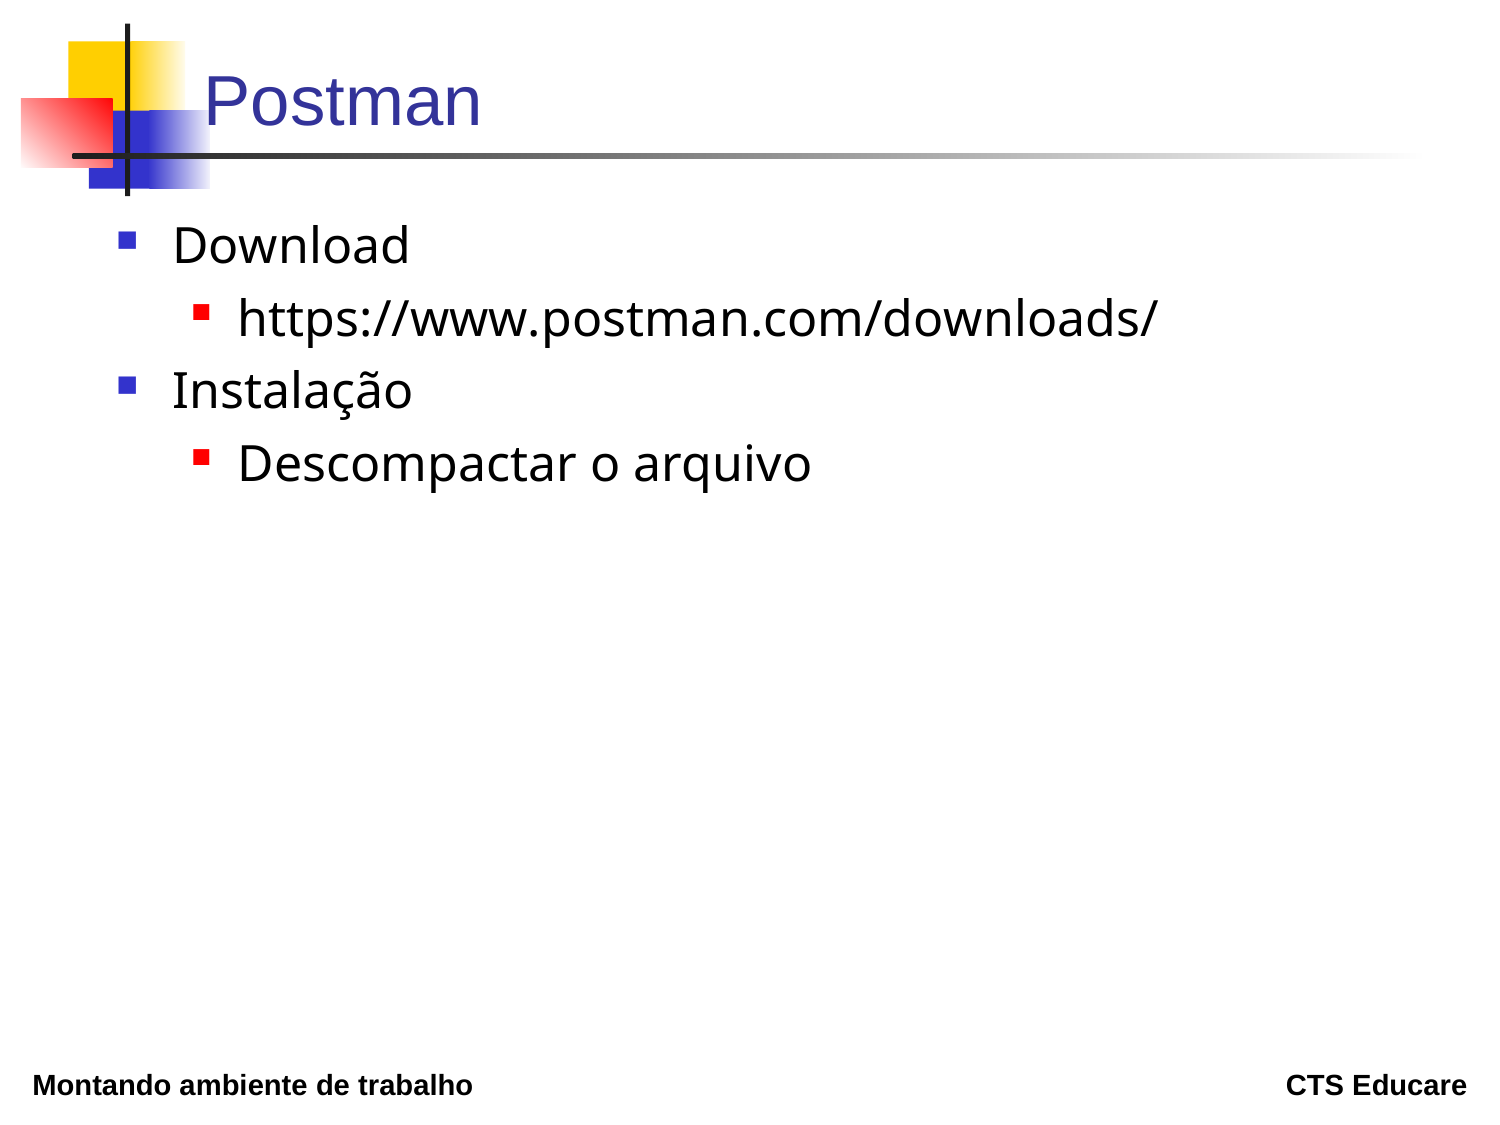

# Postman
Download
https://www.postman.com/downloads/
Instalação
Descompactar o arquivo